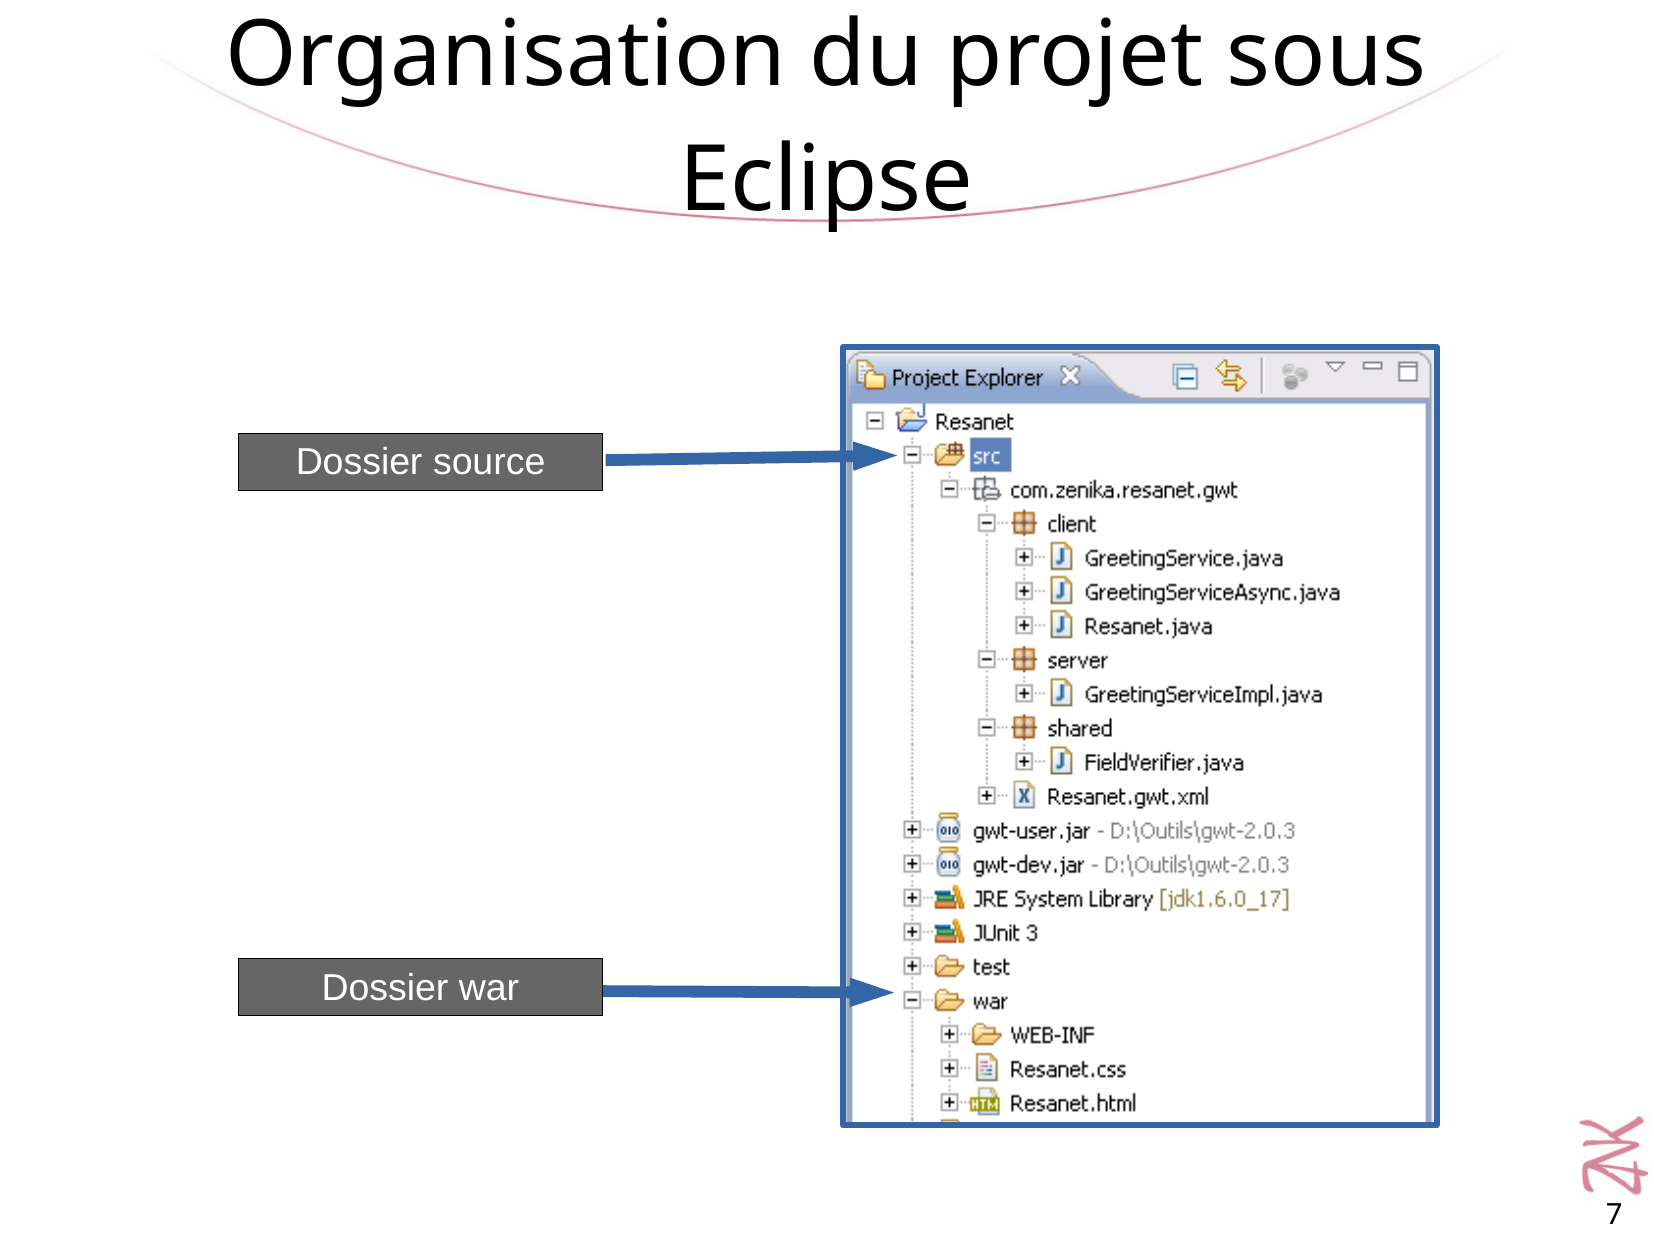

# Organisation du projet sous Eclipse
Dossier source
Dossier war
7